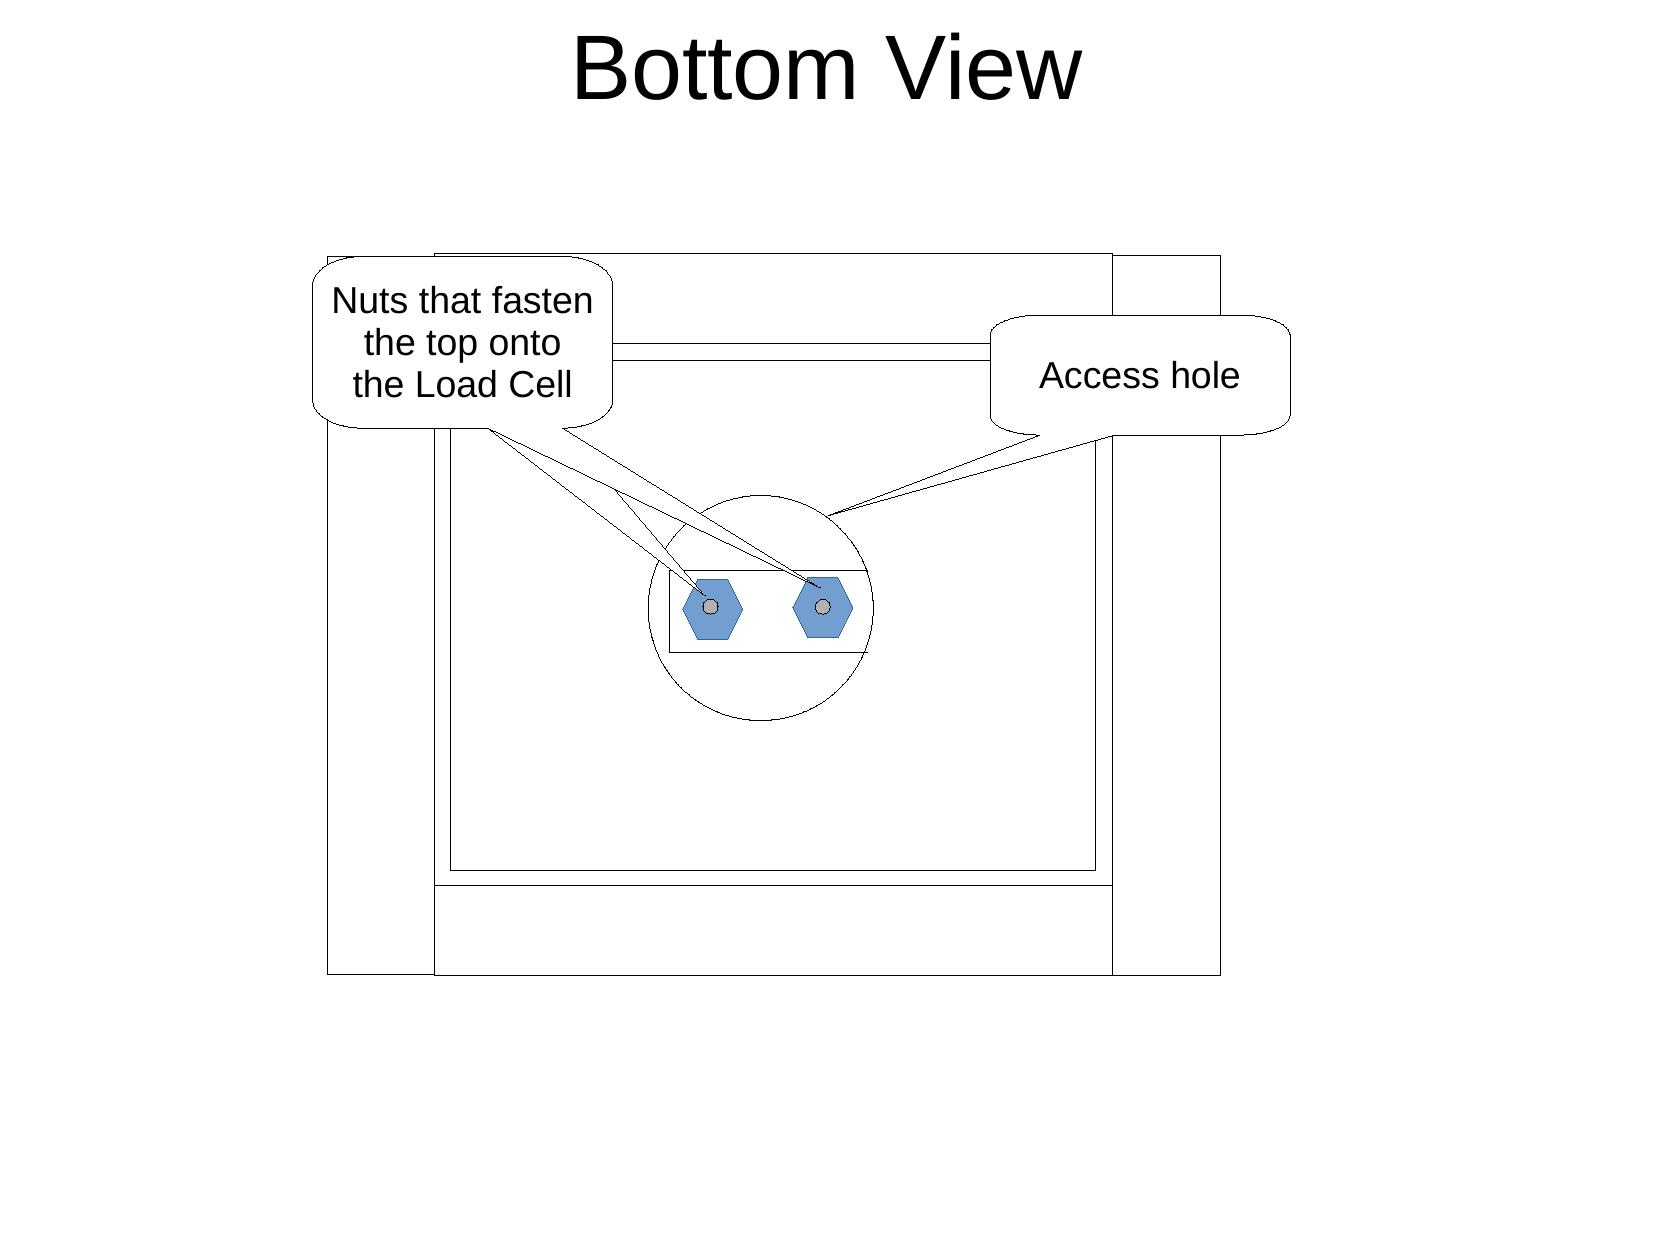

# Bottom View
Nuts that fasten
the top onto
the Load Cell
Nuts that fasten
the top onto
the Load Cell
Access hole